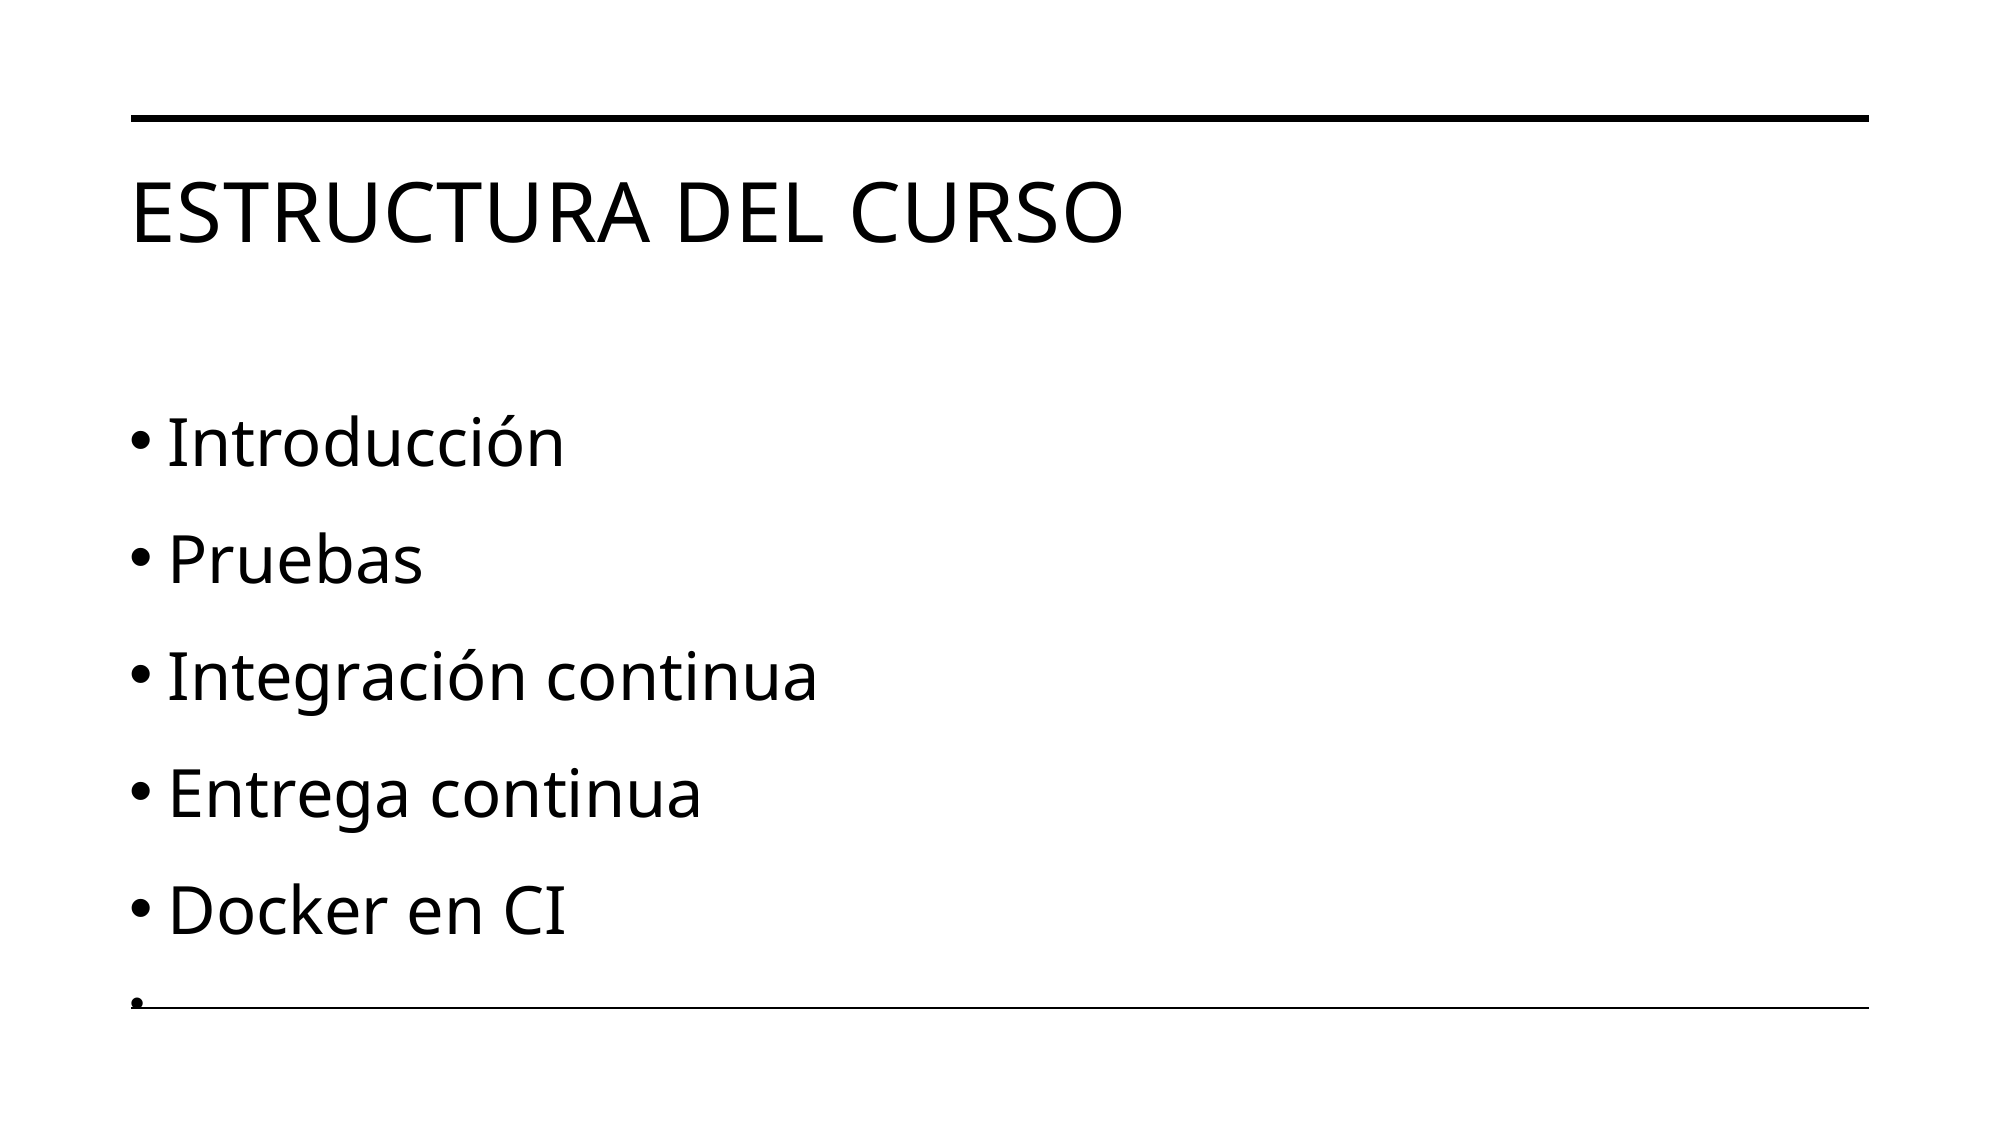

# estructura del curso
Introducción
Pruebas
Integración continua
Entrega continua
Docker en CI